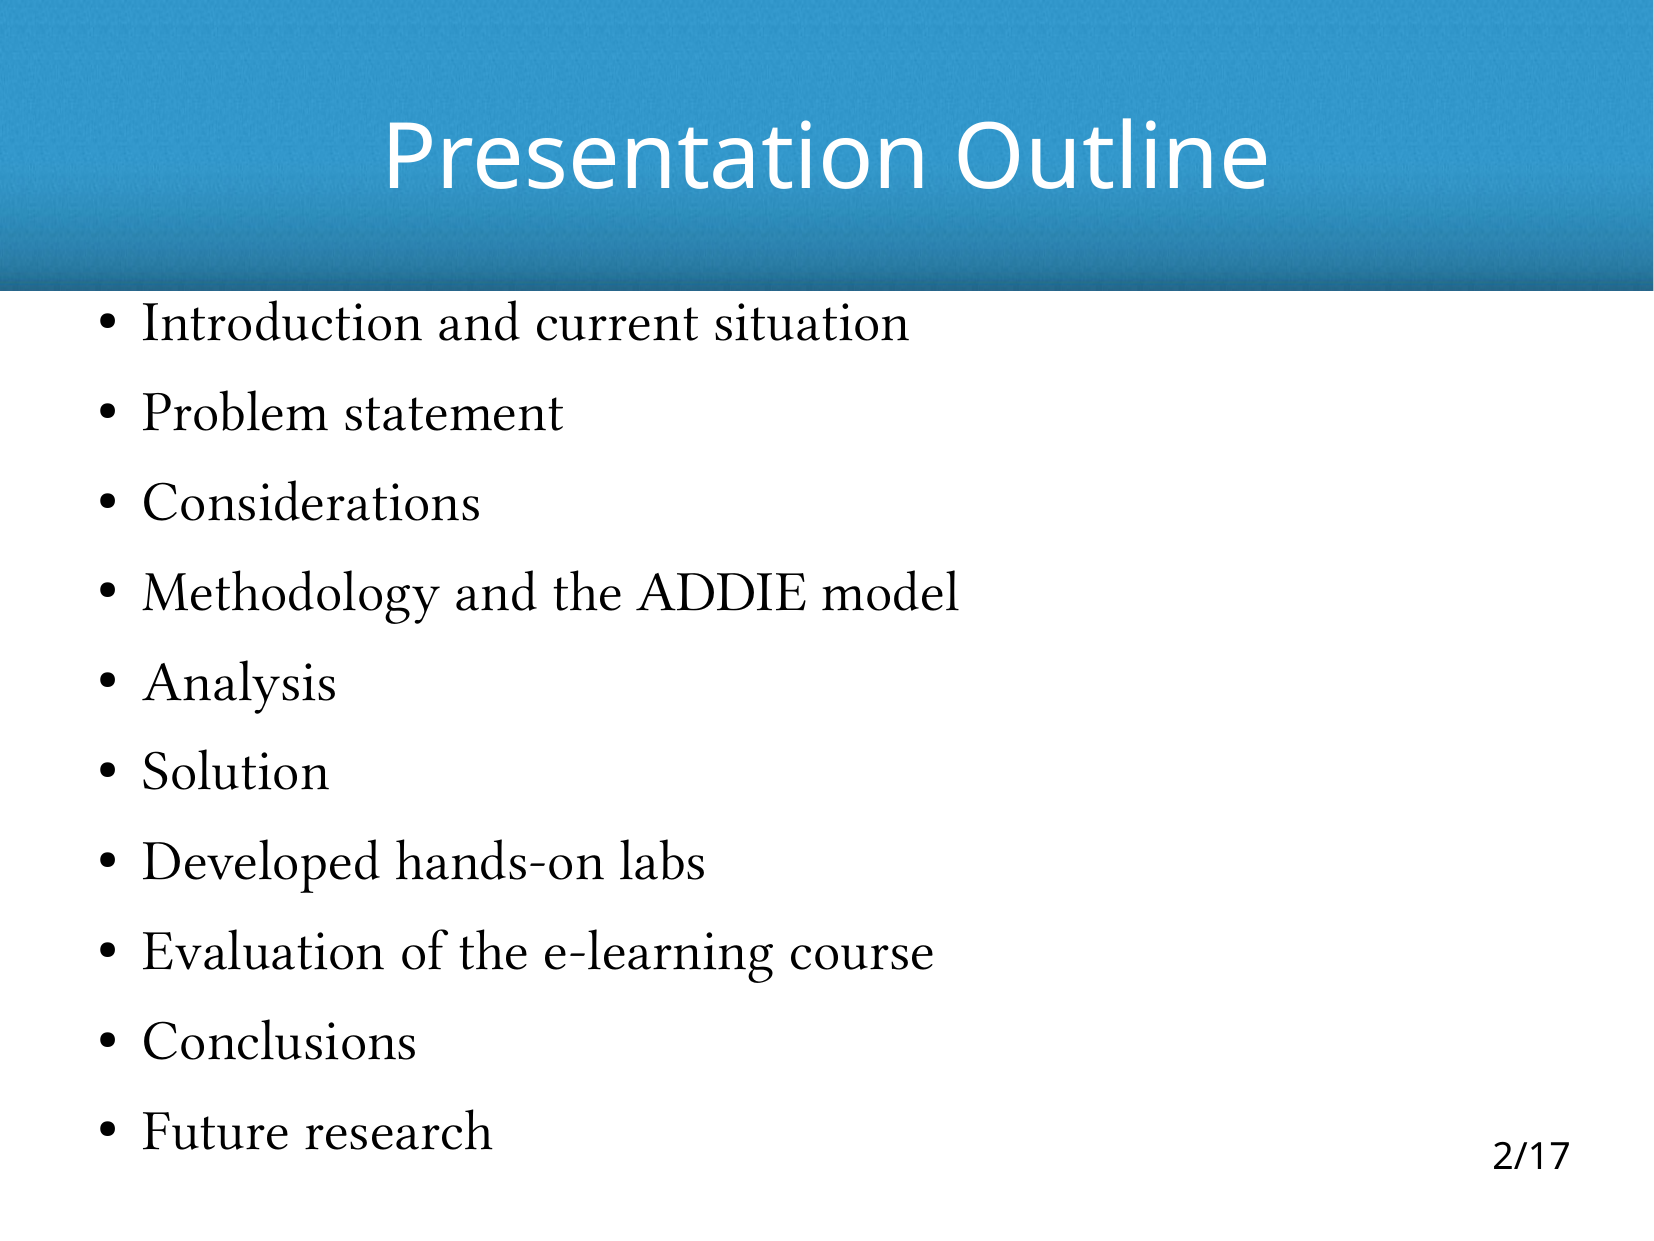

# Presentation Outline
Introduction and current situation
Problem statement
Considerations
Methodology and the ADDIE model
Analysis
Solution
Developed hands-on labs
Evaluation of the e-learning course
Conclusions
Future research
2